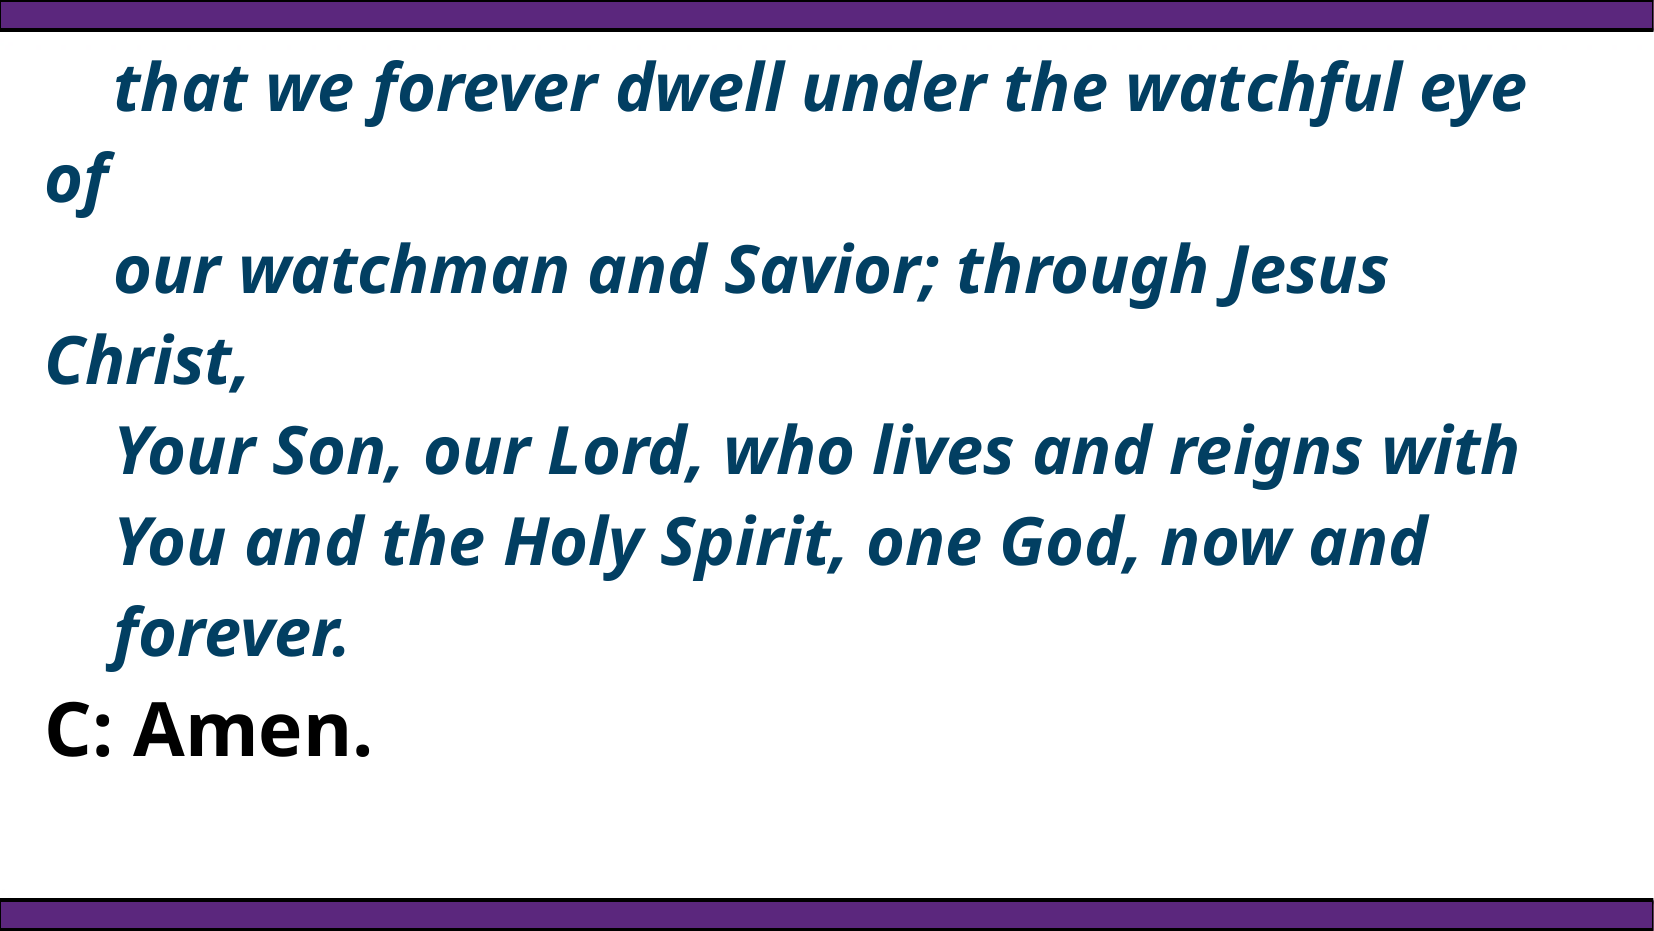

that we forever dwell under the watchful eye of
 our watchman and Savior; through Jesus Christ,
 Your Son, our Lord, who lives and reigns with
 You and the Holy Spirit, one God, now and
 forever.
C: Amen.